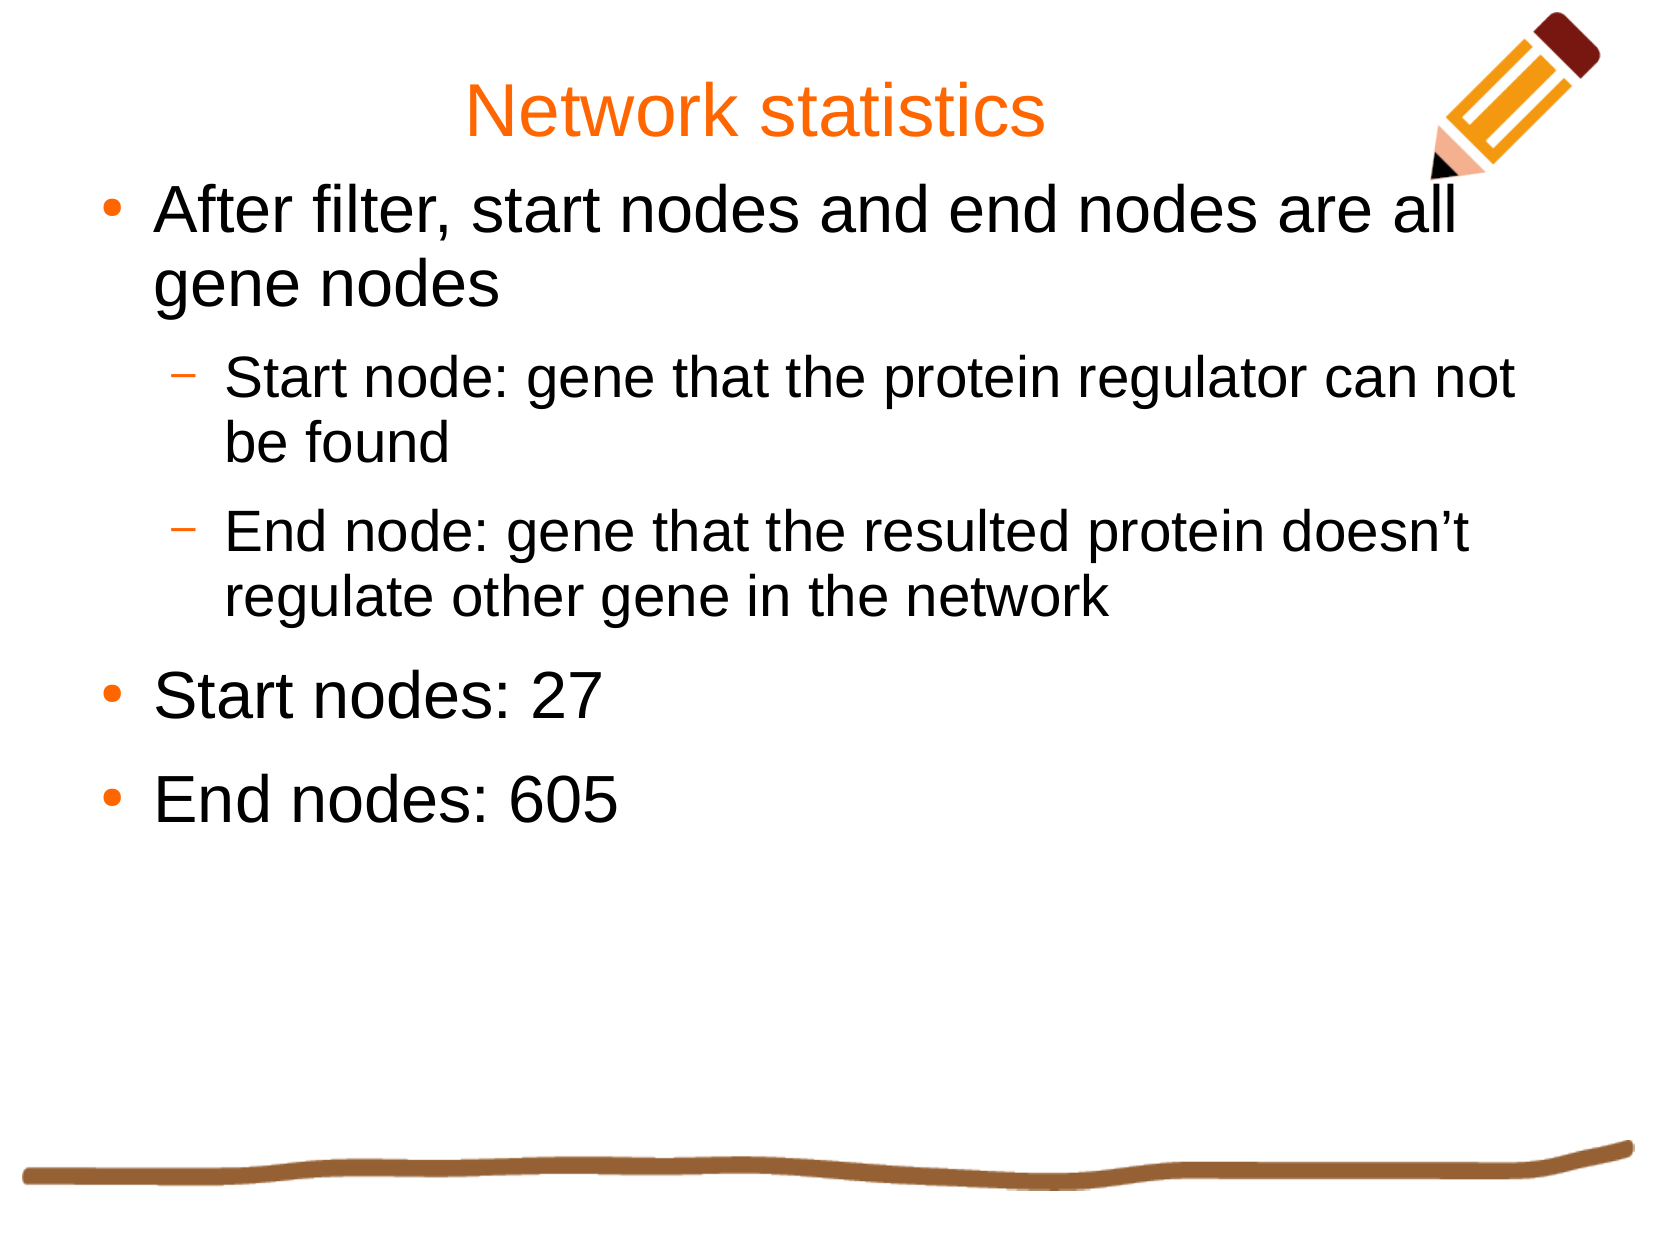

# Network statistics
After filter, start nodes and end nodes are all gene nodes
Start node: gene that the protein regulator can not be found
End node: gene that the resulted protein doesn’t regulate other gene in the network
Start nodes: 27
End nodes: 605